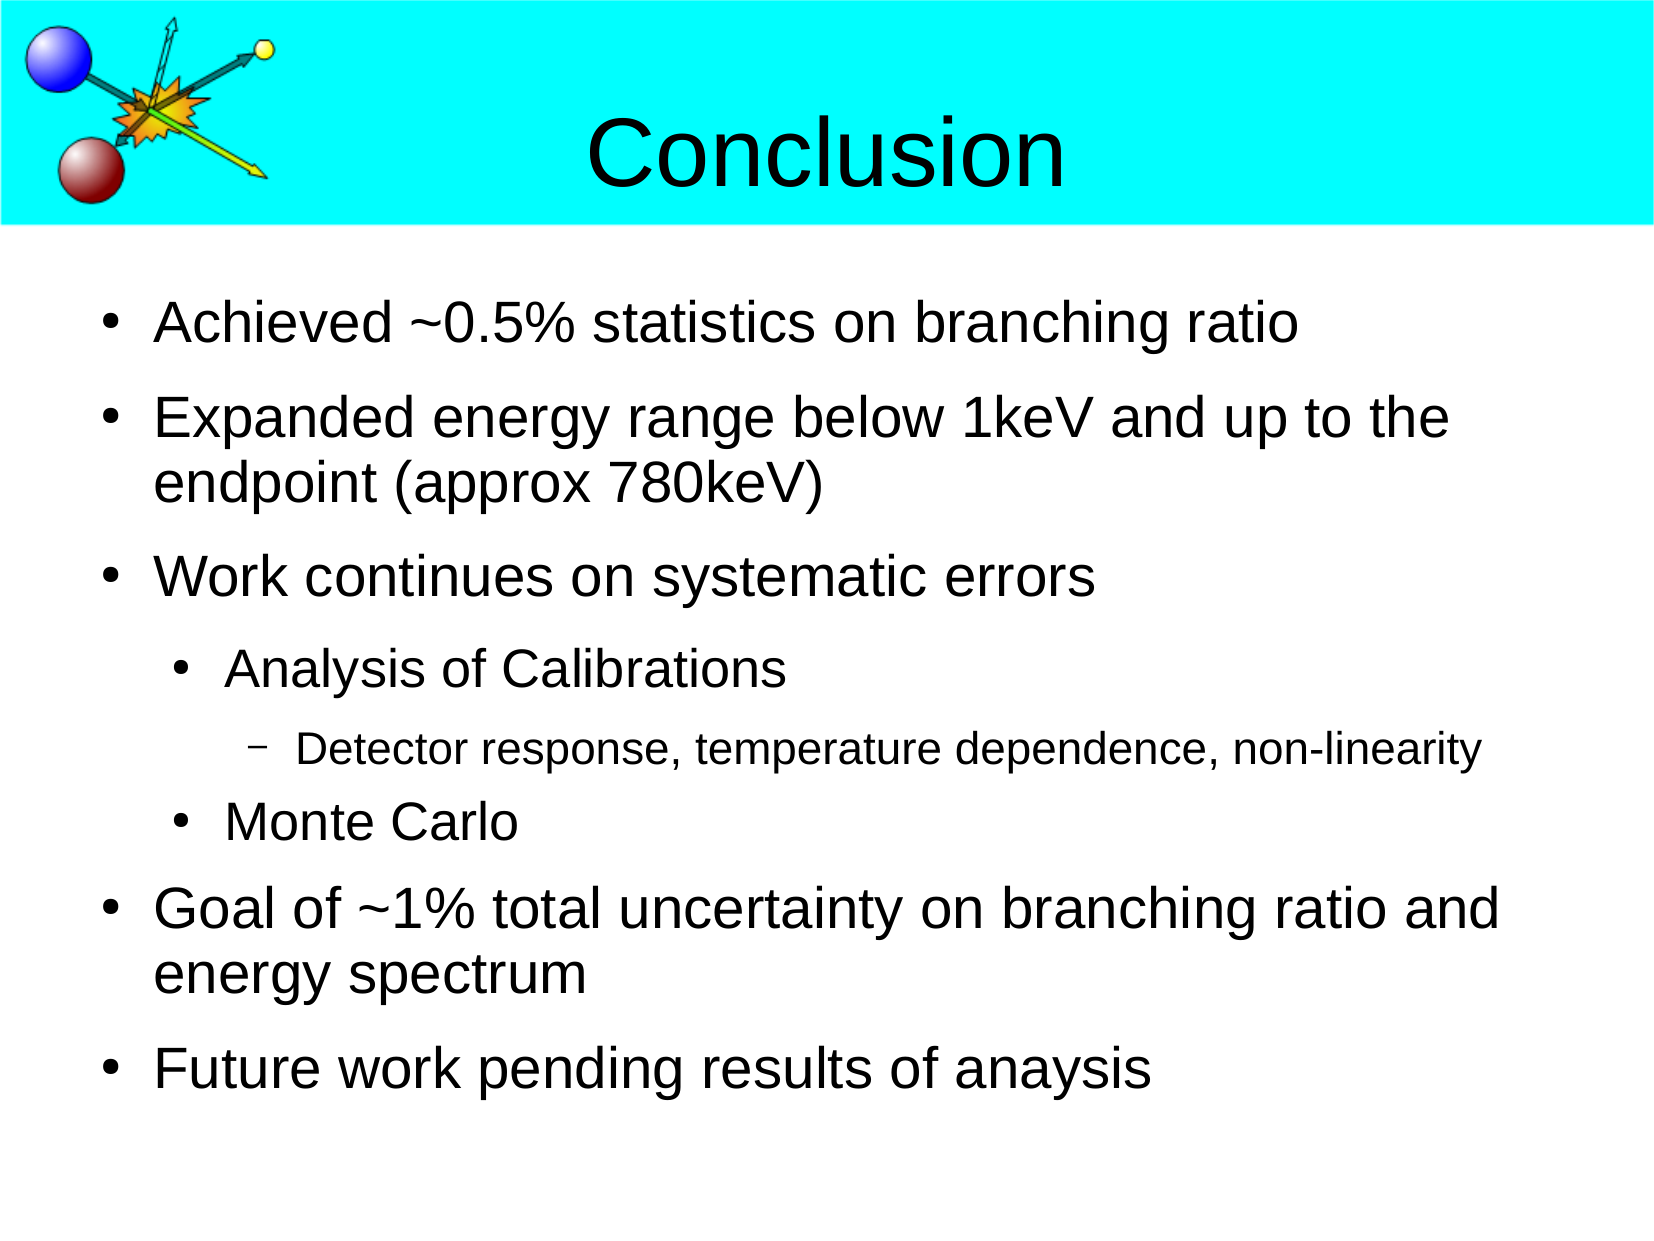

# Conclusion
Achieved ~0.5% statistics on branching ratio
Expanded energy range below 1keV and up to the endpoint (approx 780keV)
Work continues on systematic errors
Analysis of Calibrations
Detector response, temperature dependence, non-linearity
Monte Carlo
Goal of ~1% total uncertainty on branching ratio and energy spectrum
Future work pending results of anaysis